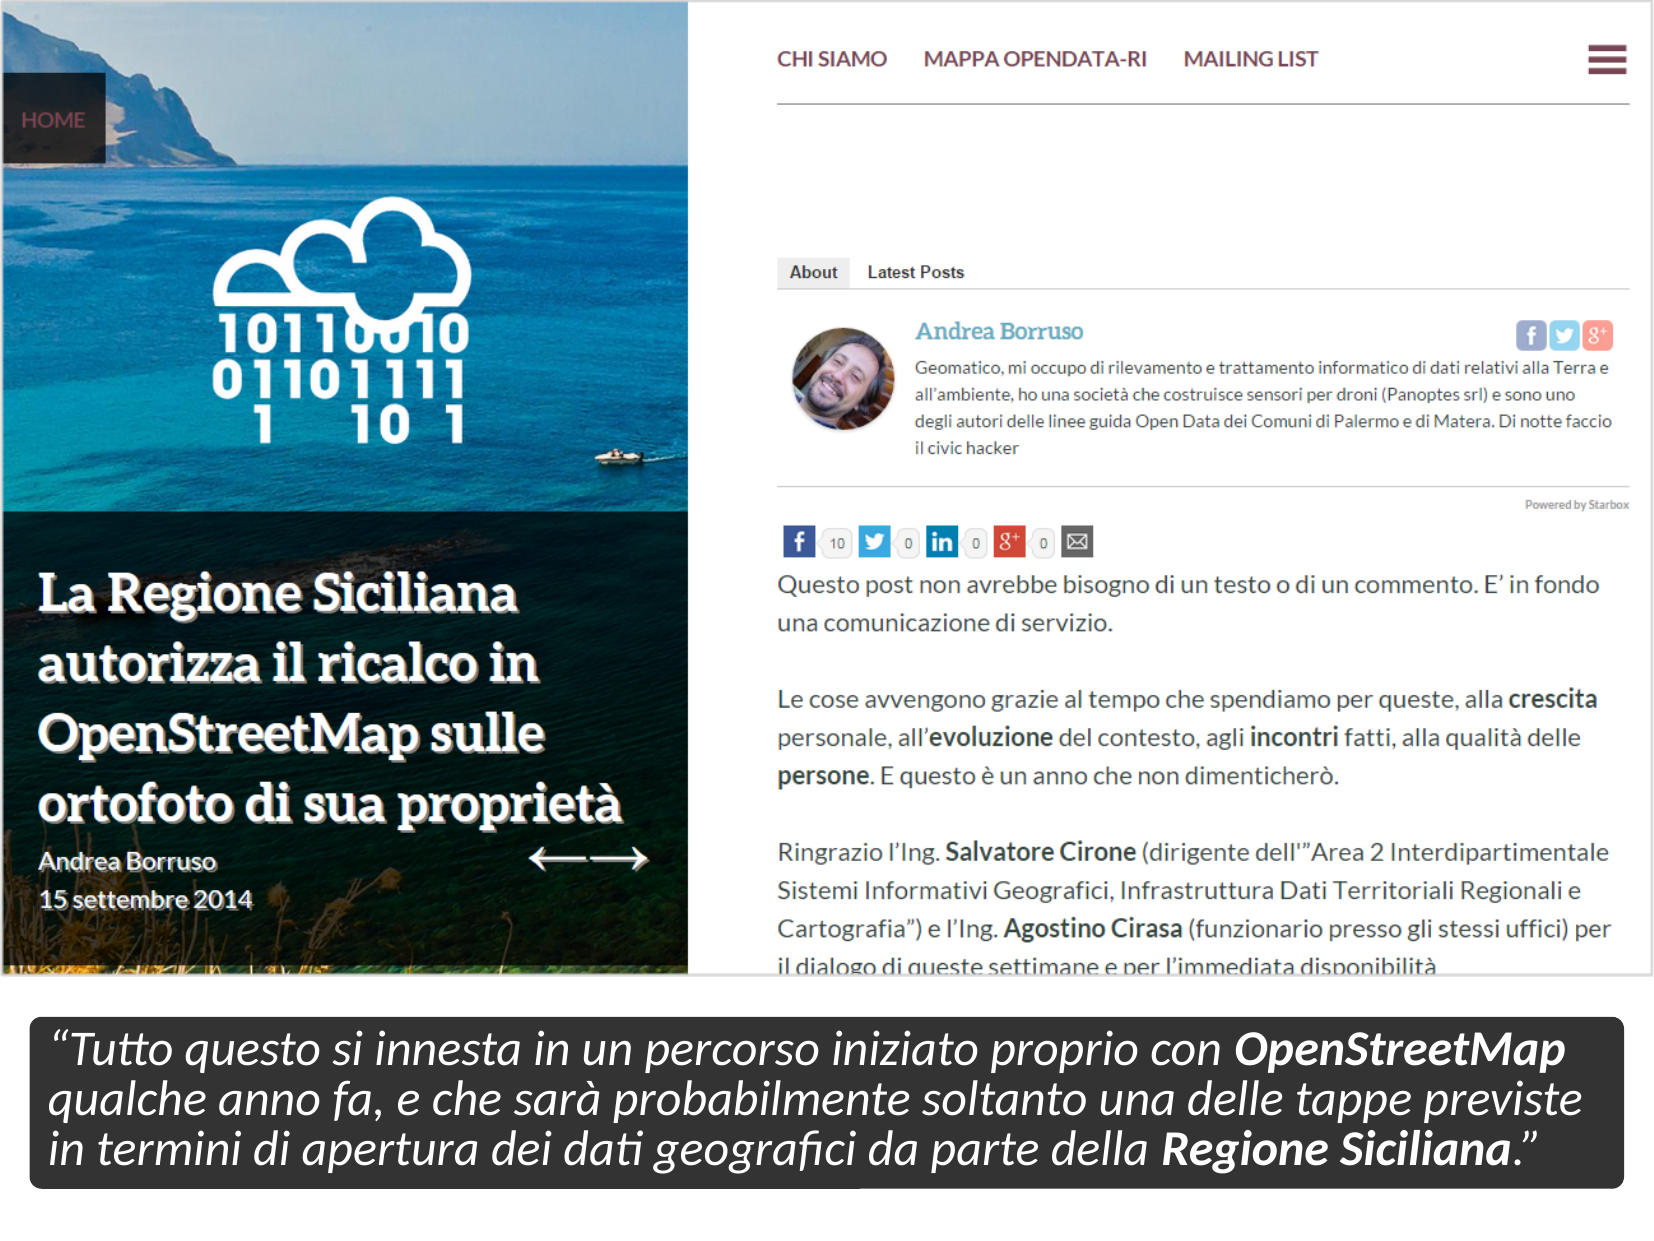

“Tutto questo si innesta in un percorso iniziato proprio con OpenStreetMap qualche anno fa, e che sarà probabilmente soltanto una delle tappe previste in termini di apertura dei dati geografici da parte della Regione Siciliana.”